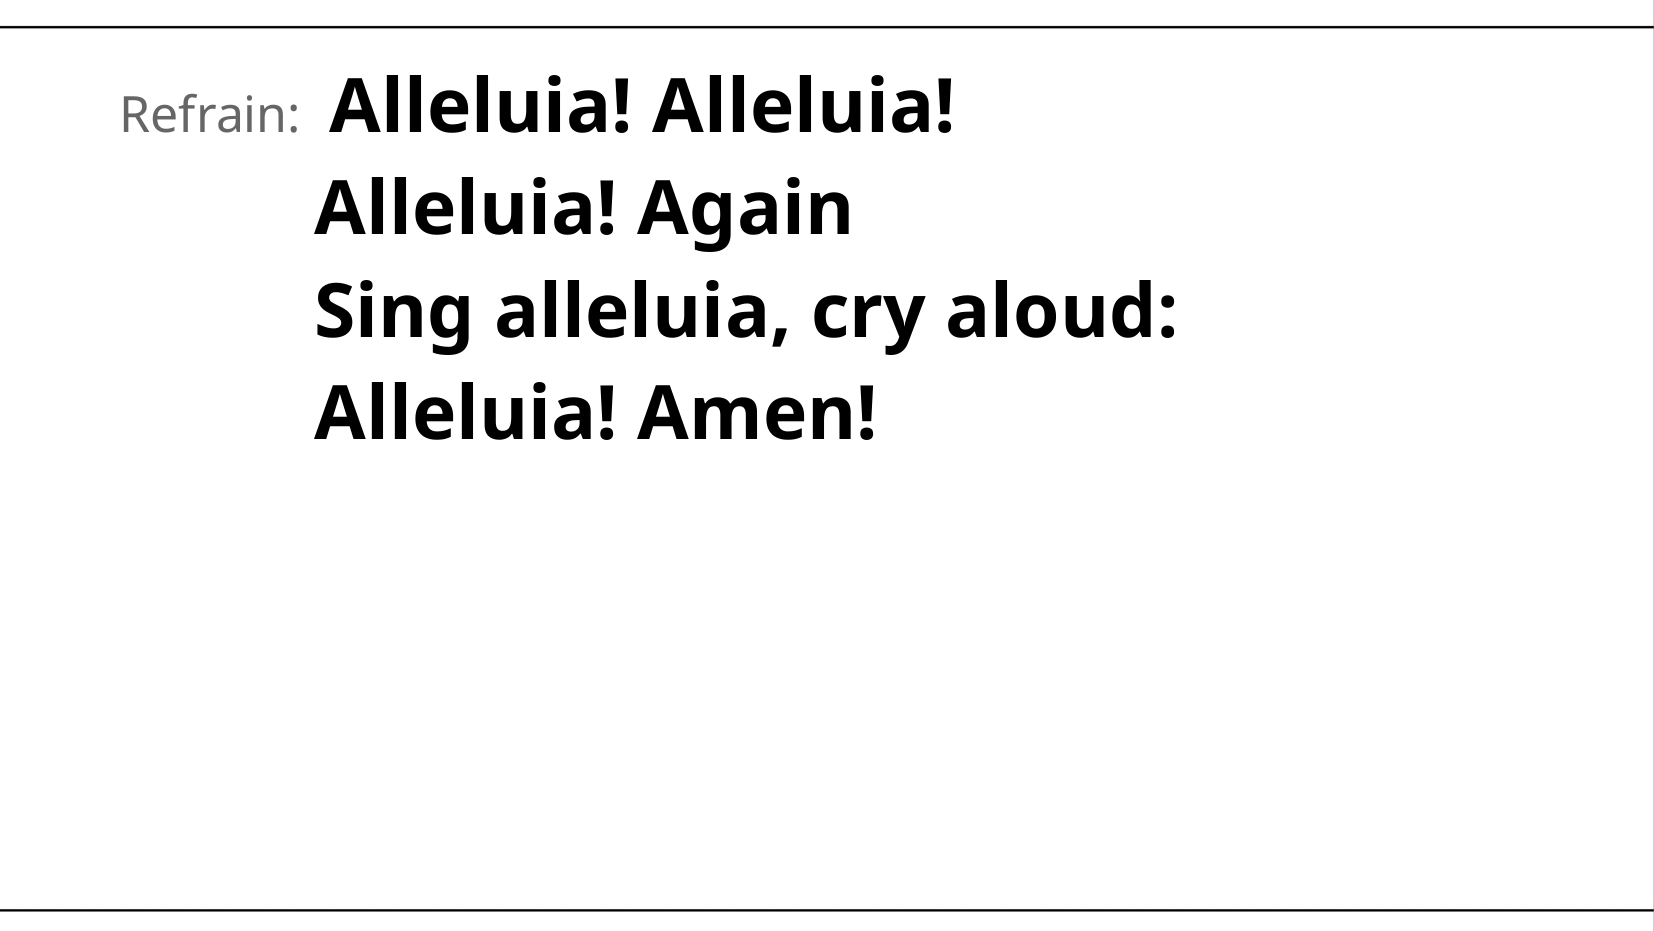

Refrain: Alleluia! Alleluia!
 Alleluia! Again
 Sing alleluia, cry aloud:
 Alleluia! Amen!